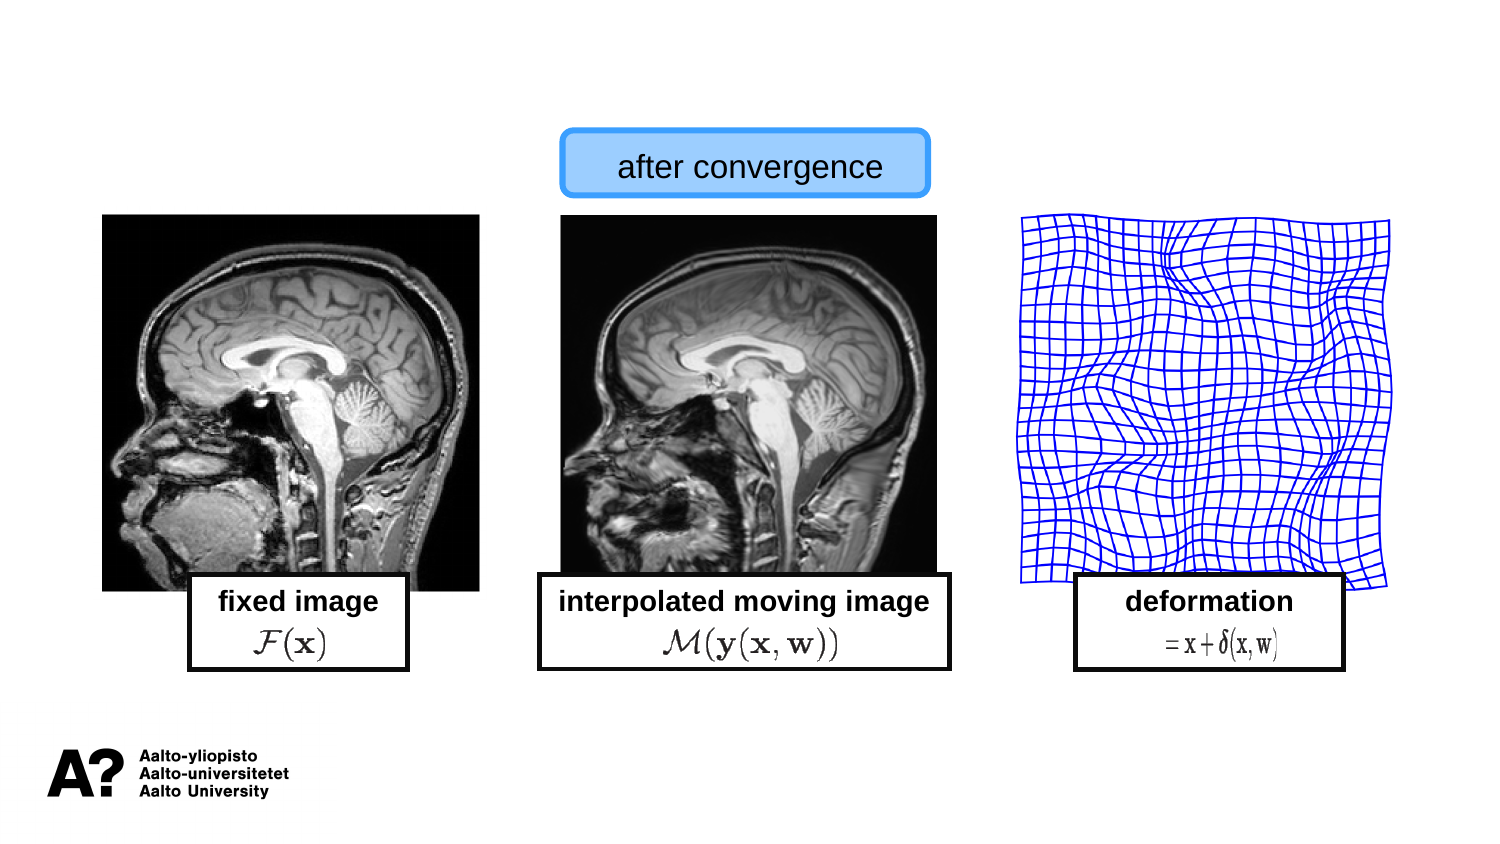

after convergence
fixed image
interpolated moving image
deformation